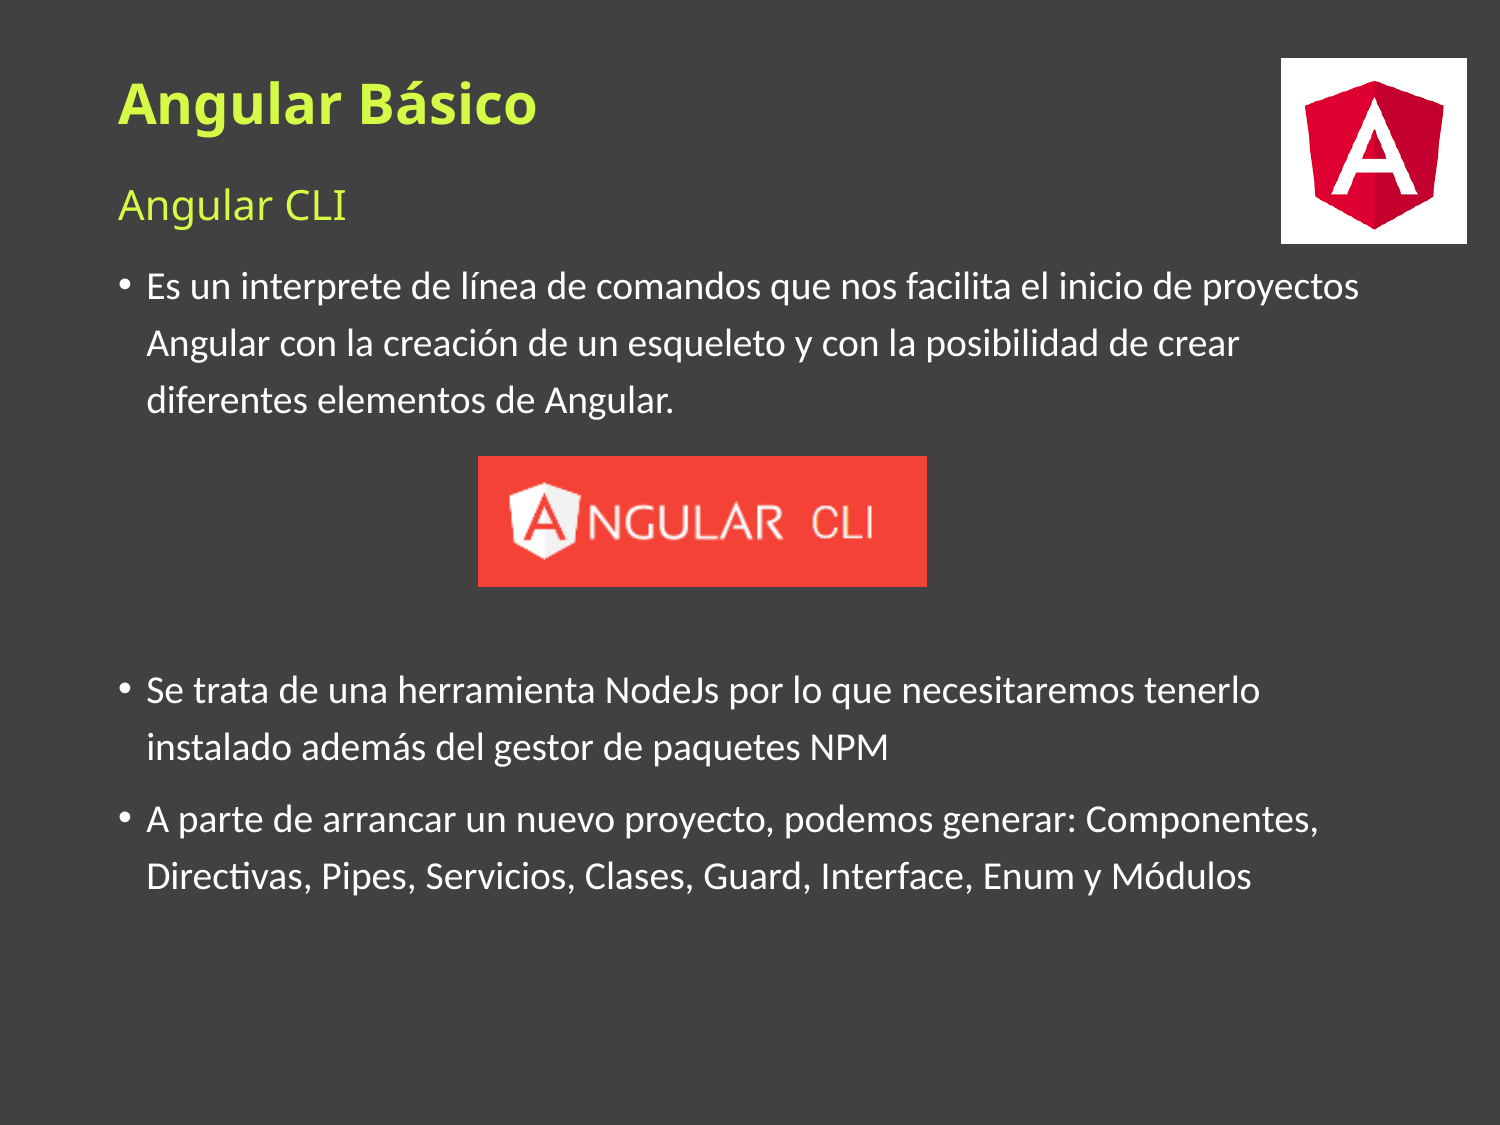

# Angular Básico
Angular CLI
Es un interprete de línea de comandos que nos facilita el inicio de proyectos Angular con la creación de un esqueleto y con la posibilidad de crear diferentes elementos de Angular.
Se trata de una herramienta NodeJs por lo que necesitaremos tenerlo instalado además del gestor de paquetes NPM
A parte de arrancar un nuevo proyecto, podemos generar: Componentes, Directivas, Pipes, Servicios, Clases, Guard, Interface, Enum y Módulos